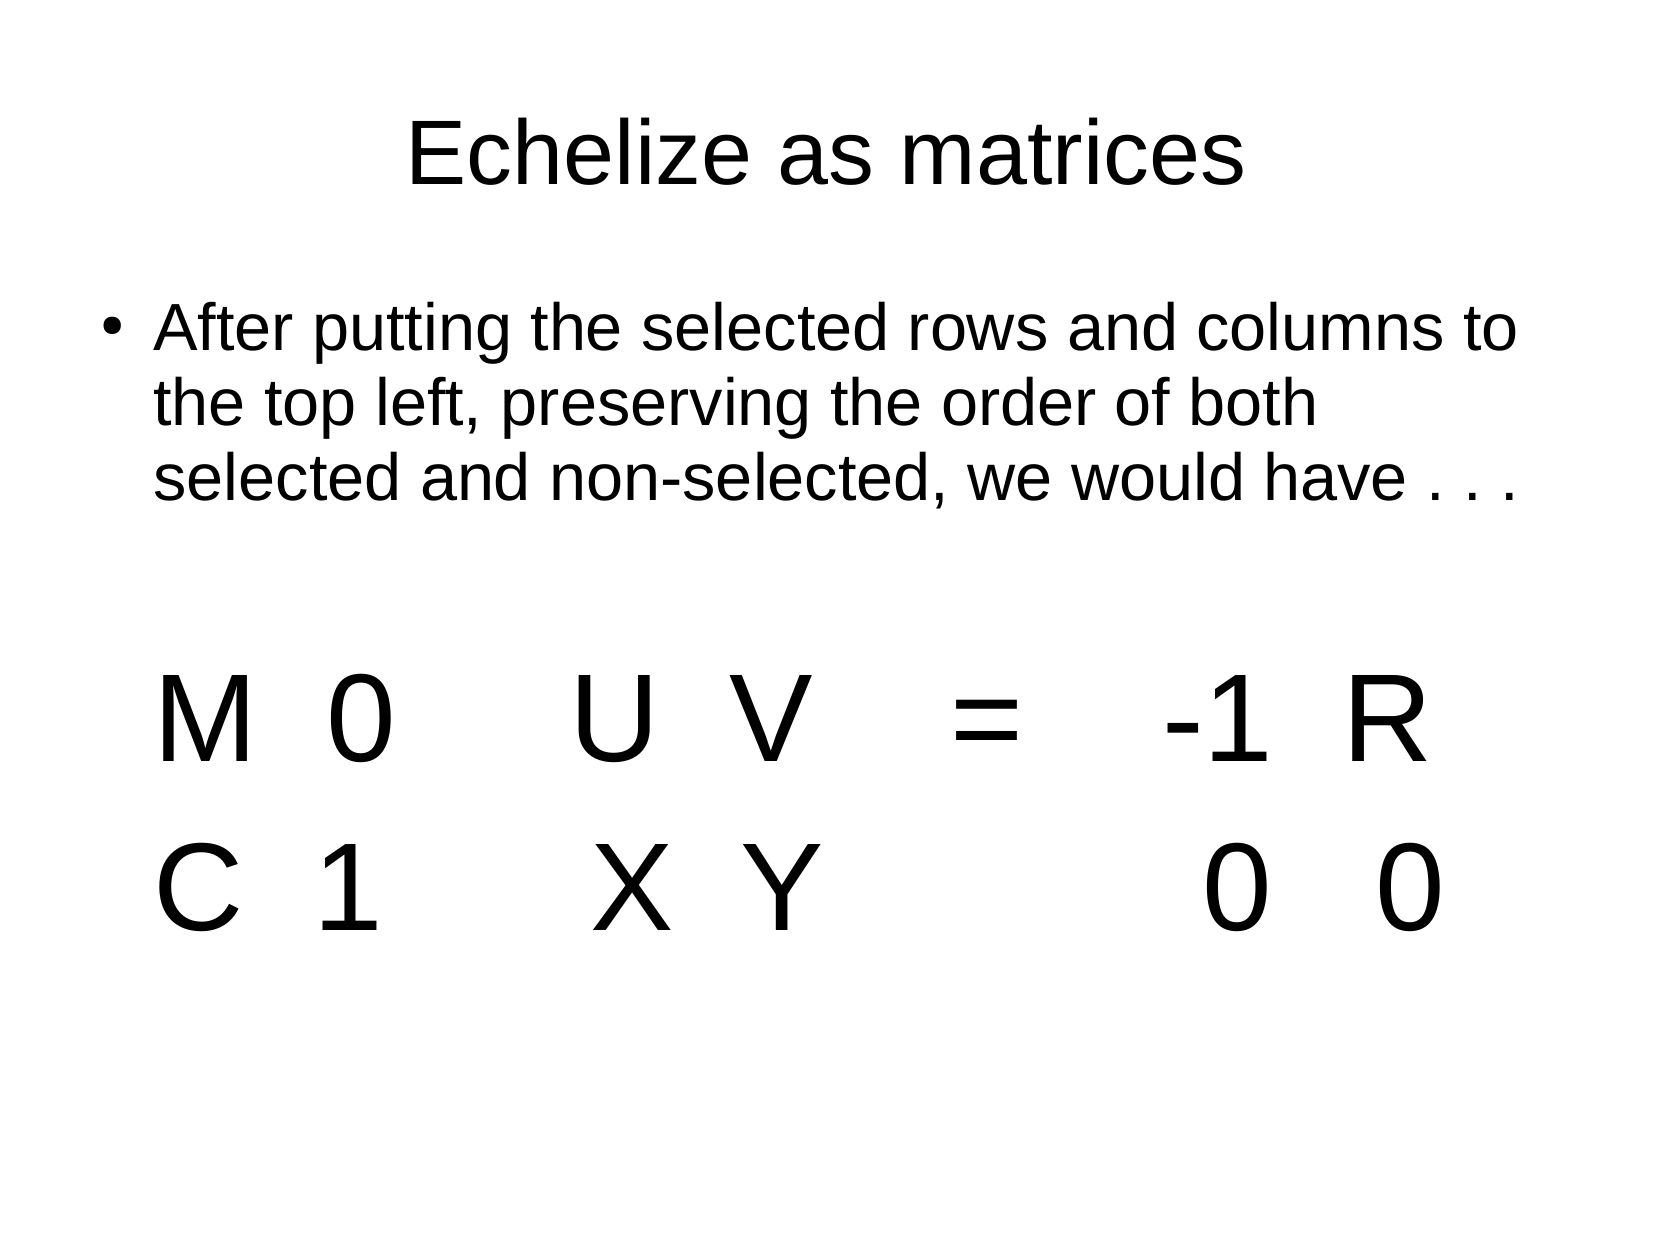

# Echelize as matrices
After putting the selected rows and columns to the top left, preserving the order of both selected and non-selected, we would have . . .
M 0 U V = -1 R
C 1 X Y 0 0